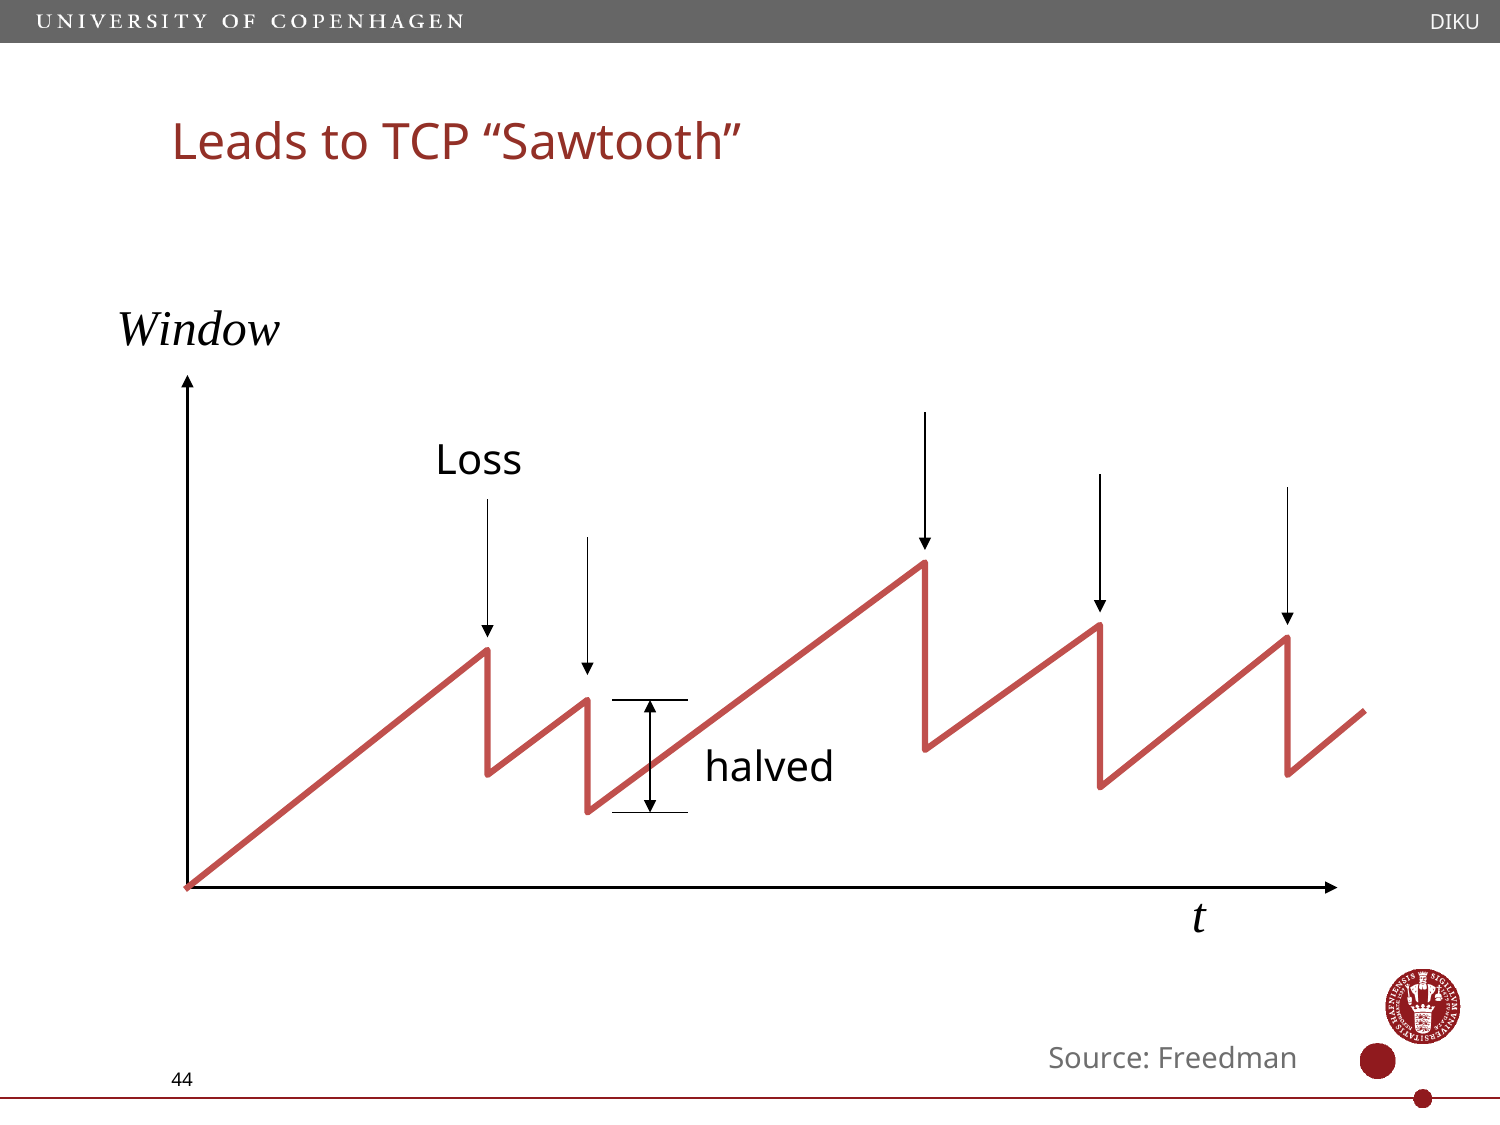

DIKU
# Leads to TCP “Sawtooth”
Window
Loss
halved
t
Source: Freedman